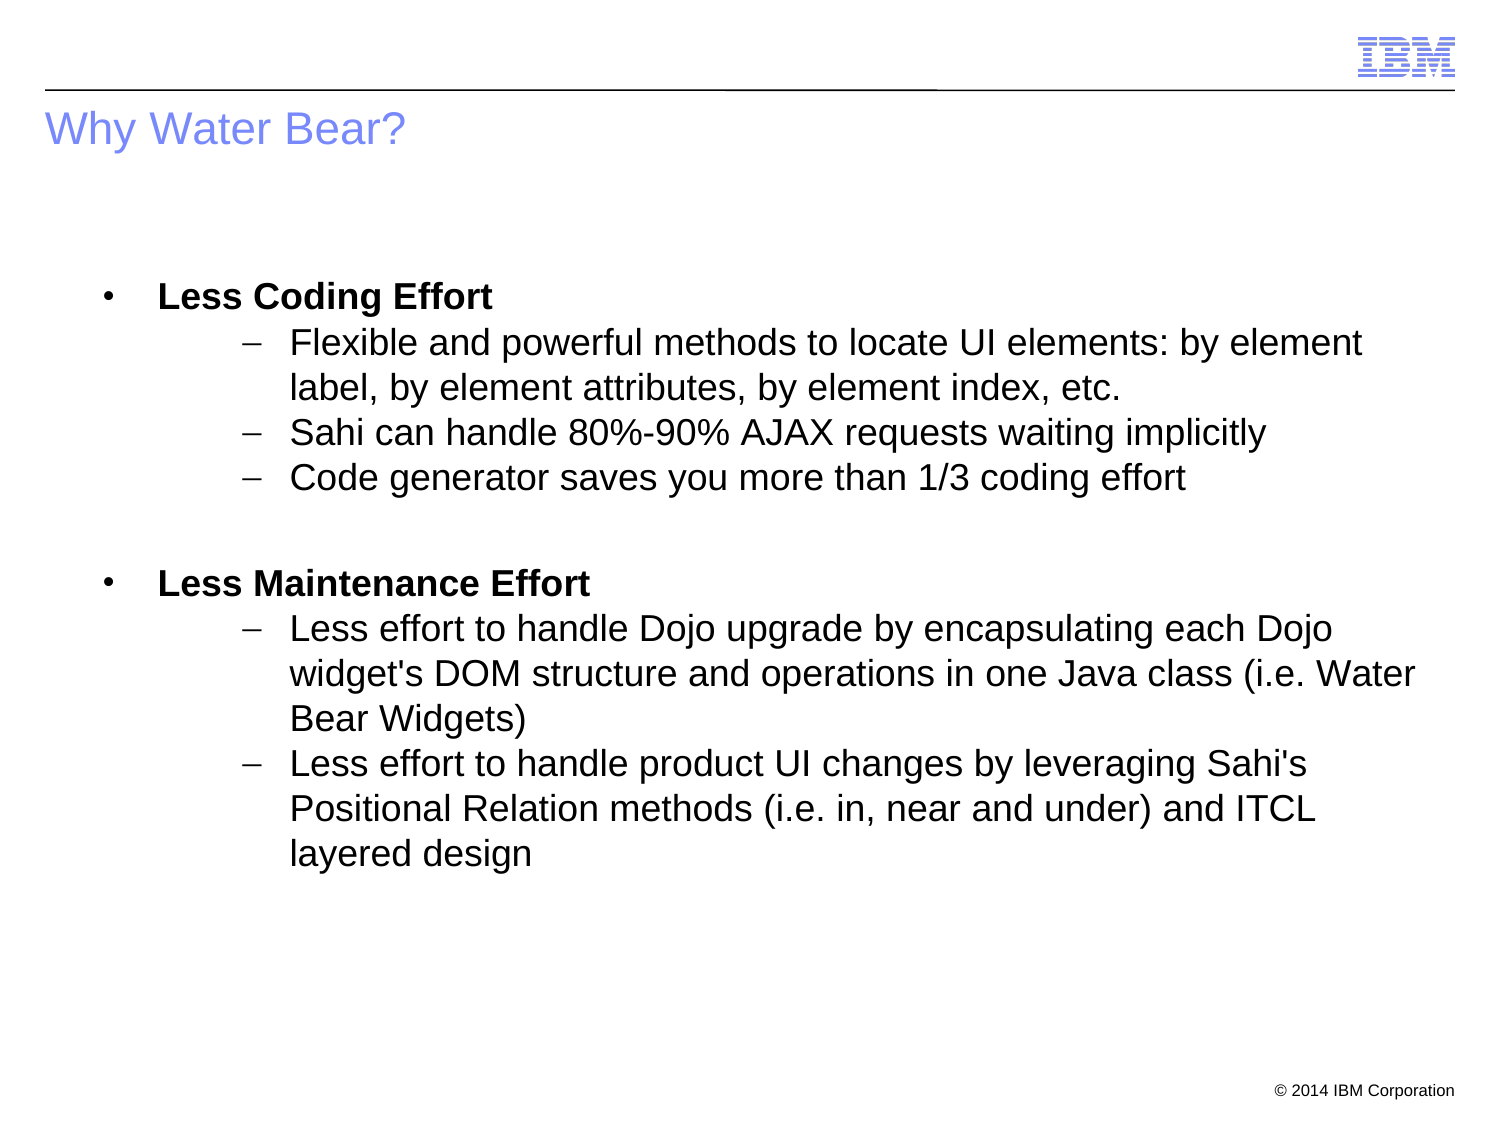

# Why Water Bear?
Less Coding Effort
Flexible and powerful methods to locate UI elements: by element label, by element attributes, by element index, etc.
Sahi can handle 80%-90% AJAX requests waiting implicitly
Code generator saves you more than 1/3 coding effort
Less Maintenance Effort
Less effort to handle Dojo upgrade by encapsulating each Dojo widget's DOM structure and operations in one Java class (i.e. Water Bear Widgets)
Less effort to handle product UI changes by leveraging Sahi's Positional Relation methods (i.e. in, near and under) and ITCL layered design